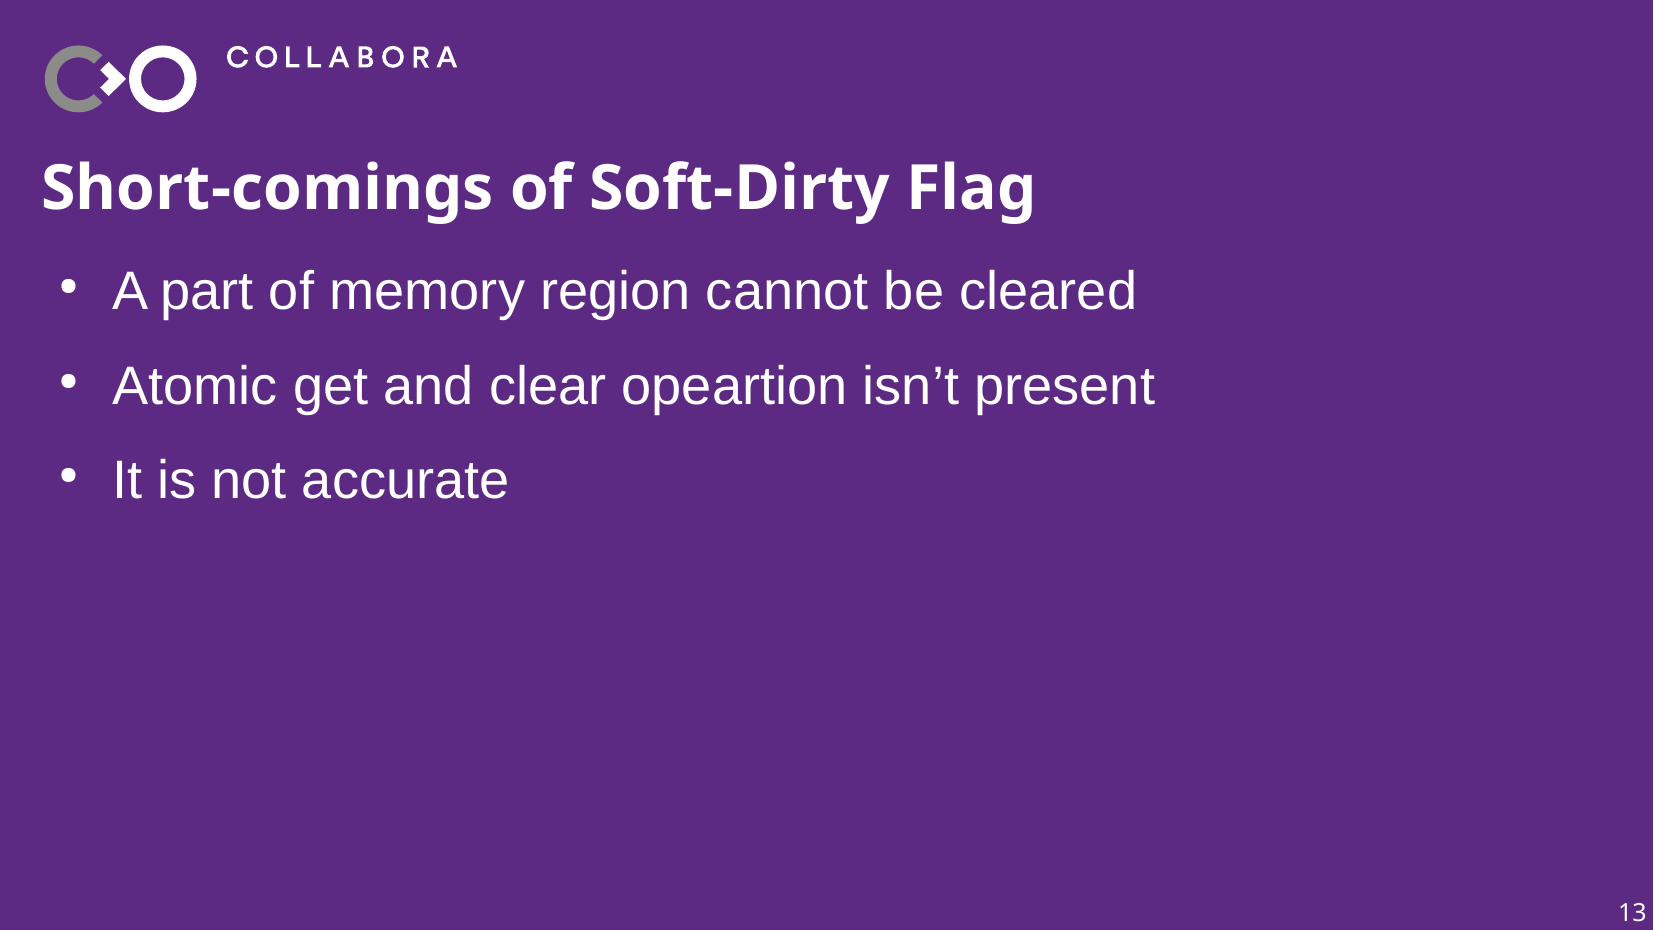

# Short-comings of Soft-Dirty Flag
A part of memory region cannot be cleared
Atomic get and clear opeartion isn’t present
It is not accurate